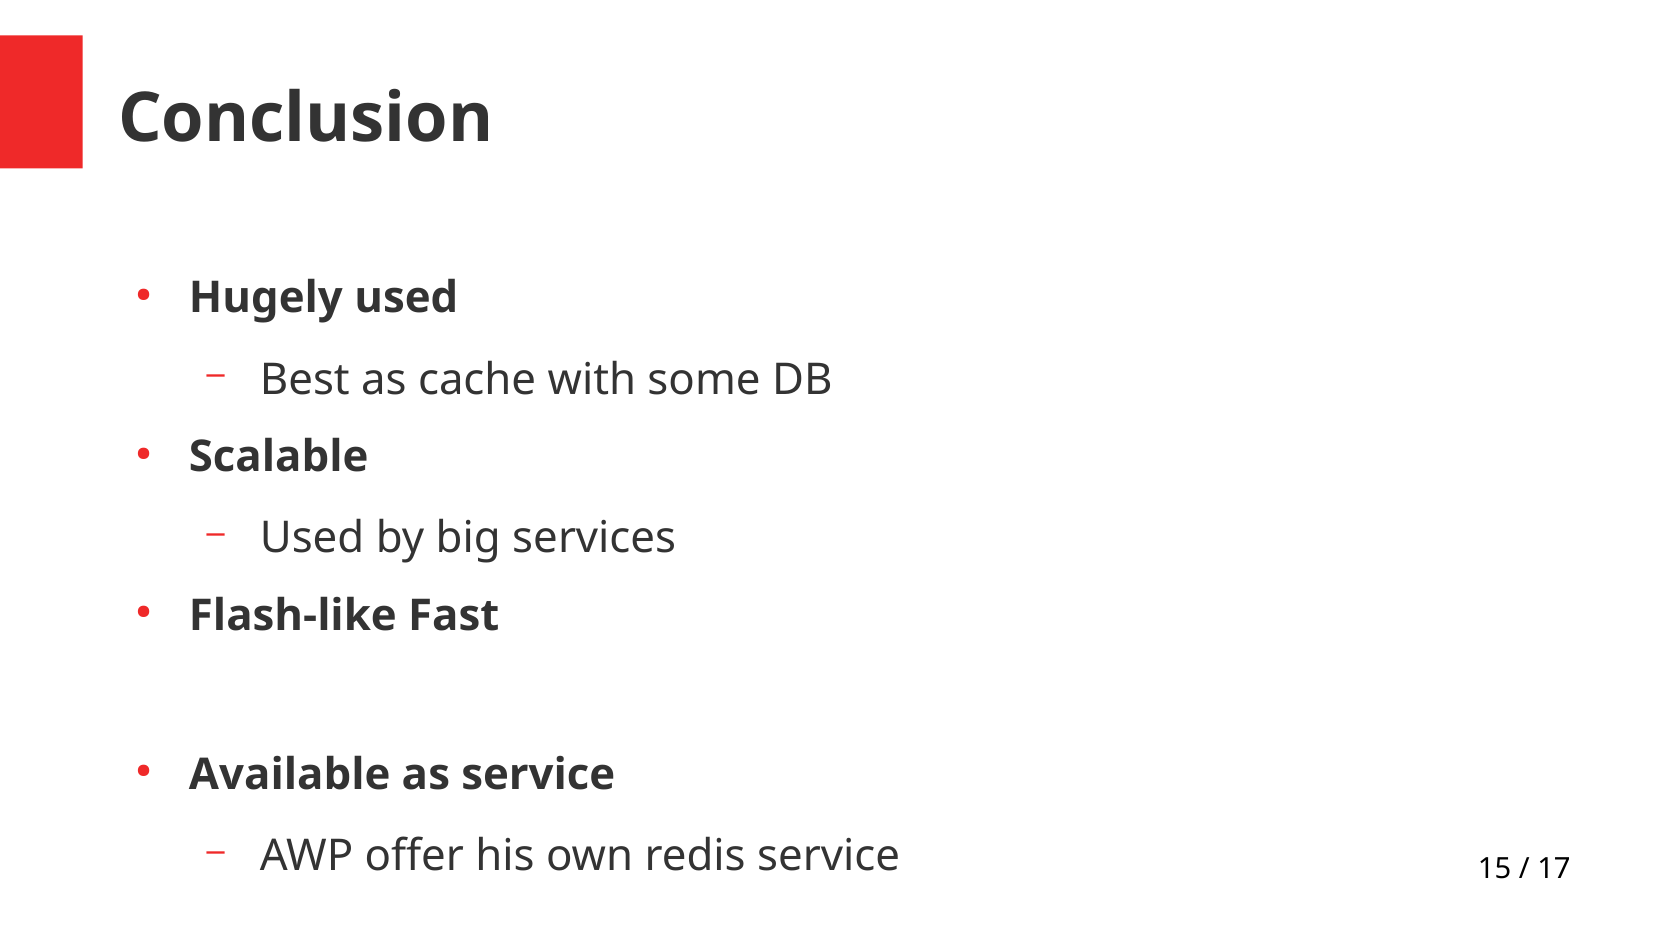

# Conclusion
Hugely used
Best as cache with some DB
Scalable
Used by big services
Flash-like Fast
Available as service
AWP offer his own redis service
15